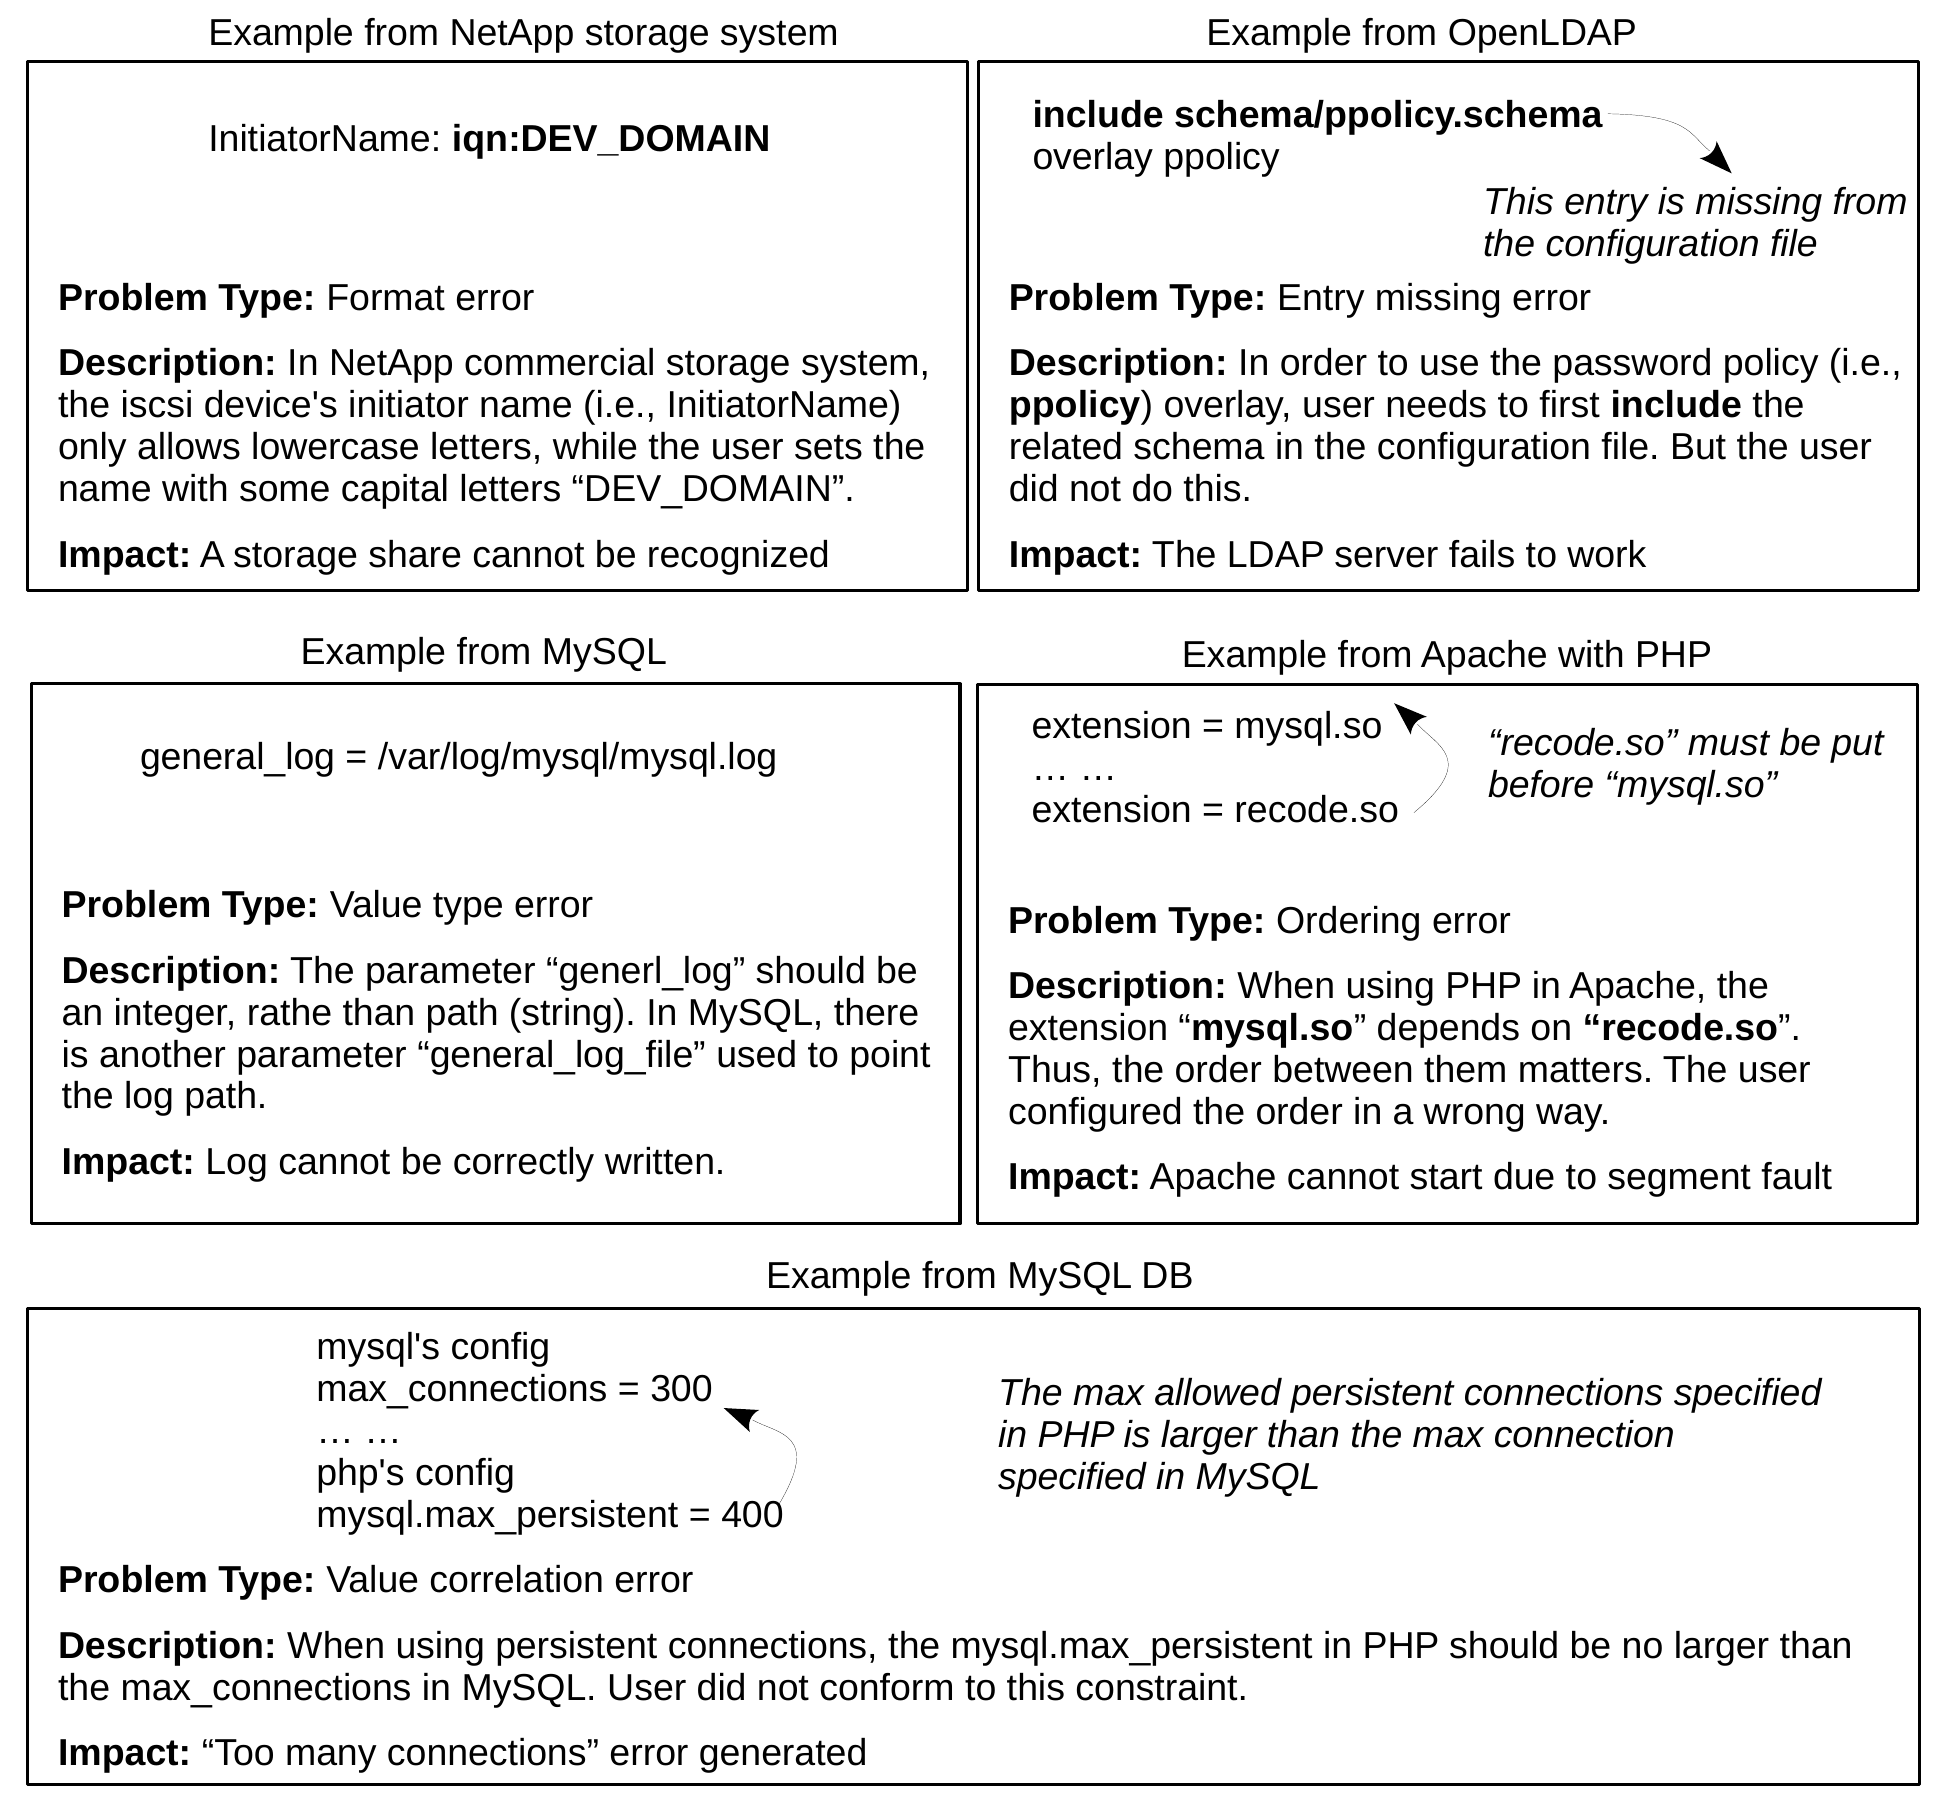

Example from NetApp storage system
Example from OpenLDAP
include schema/ppolicy.schema
overlay ppolicy
InitiatorName: iqn:DEV_DOMAIN
This entry is missing from the configuration file
Problem Type: Format error
Description: In NetApp commercial storage system, the iscsi device's initiator name (i.e., InitiatorName) only allows lowercase letters, while the user sets the name with some capital letters “DEV_DOMAIN”.
Impact: A storage share cannot be recognized
Problem Type: Entry missing error
Description: In order to use the password policy (i.e., ppolicy) overlay, user needs to first include the related schema in the configuration file. But the user did not do this.
Impact: The LDAP server fails to work
Example from MySQL
Example from Apache with PHP
extension = mysql.so
… …
extension = recode.so
“recode.so” must be put before “mysql.so”
general_log = /var/log/mysql/mysql.log
Problem Type: Value type error
Description: The parameter “generl_log” should be an integer, rathe than path (string). In MySQL, there is another parameter “general_log_file” used to point the log path.
Impact: Log cannot be correctly written.
Problem Type: Ordering error
Description: When using PHP in Apache, the extension “mysql.so” depends on “recode.so”. Thus, the order between them matters. The user configured the order in a wrong way.
Impact: Apache cannot start due to segment fault
Example from MySQL DB
mysql's config
max_connections = 300
… …
php's config
mysql.max_persistent = 400
The max allowed persistent connections specified in PHP is larger than the max connection specified in MySQL
Problem Type: Value correlation error
Description: When using persistent connections, the mysql.max_persistent in PHP should be no larger than the max_connections in MySQL. User did not conform to this constraint.
Impact: “Too many connections” error generated